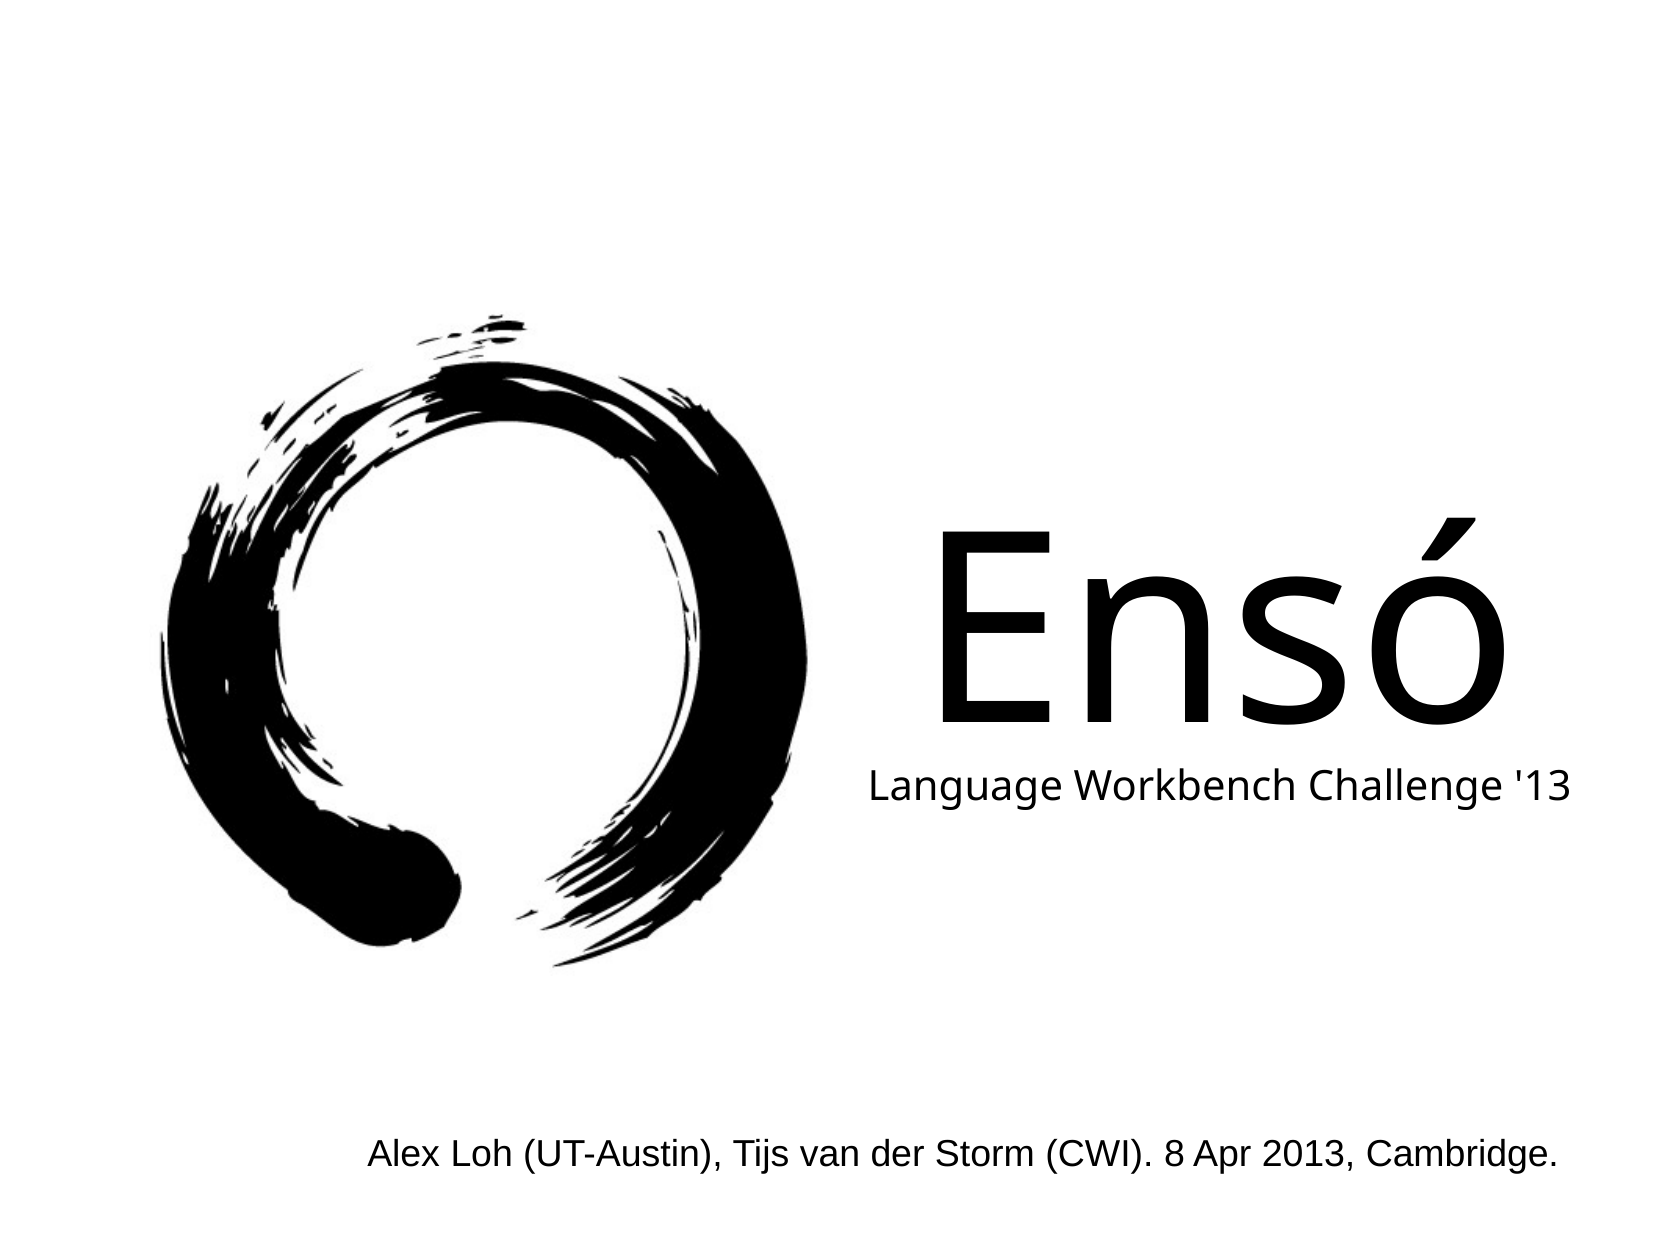

Ensó
Language Workbench Challenge '13
Alex Loh (UT-Austin), Tijs van der Storm (CWI). 8 Apr 2013, Cambridge.